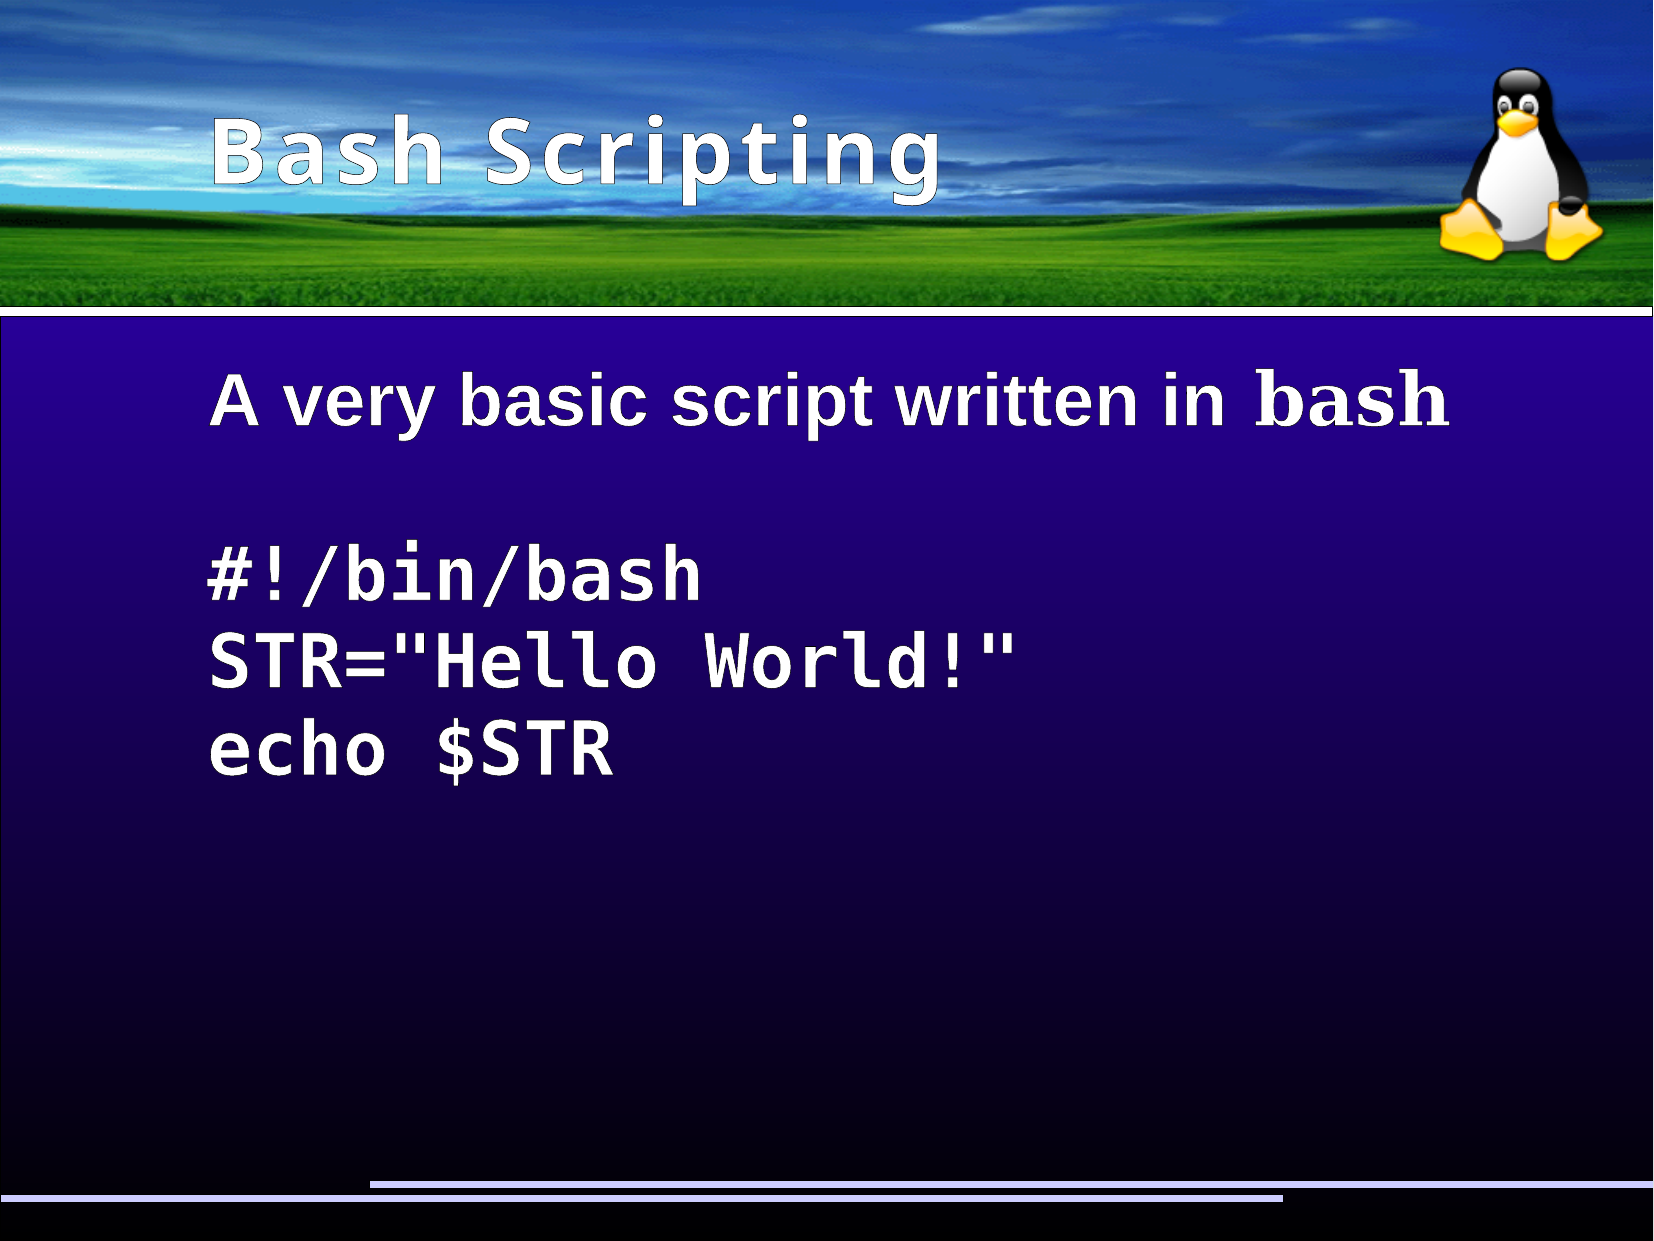

# Bash Scripting
	A very basic script written in bash
	#!/bin/bash
	STR="Hello World!"
	echo $STR